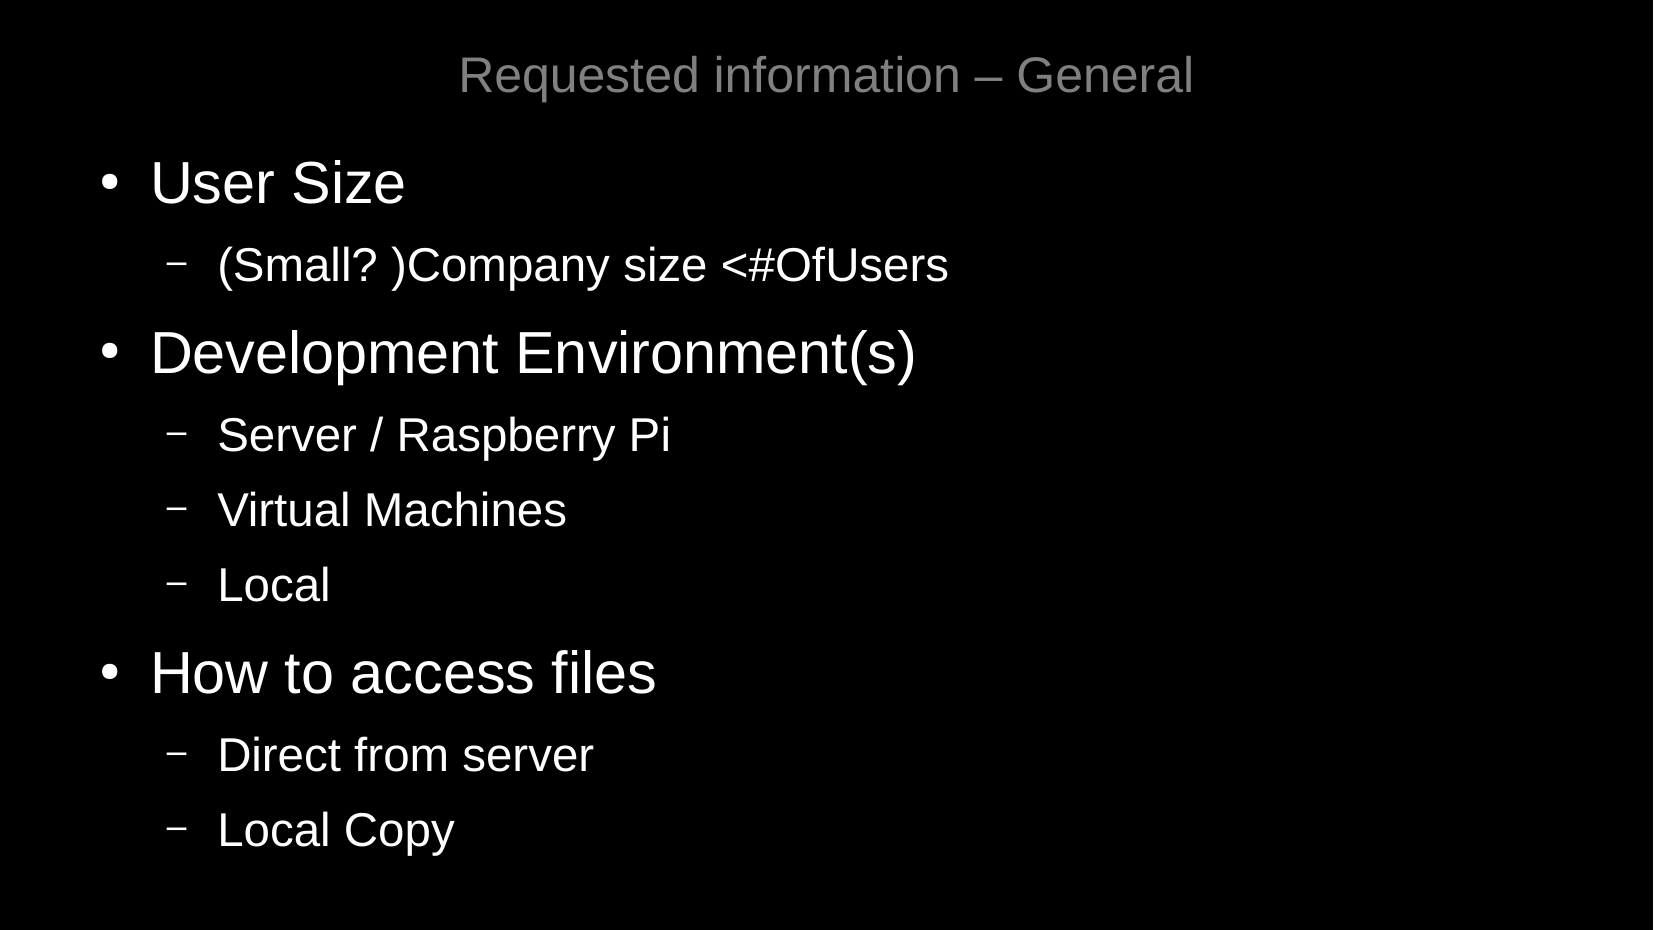

# Requested information – General
User Size
(Small? )Company size <#OfUsers
Development Environment(s)
Server / Raspberry Pi
Virtual Machines
Local
How to access files
Direct from server
Local Copy